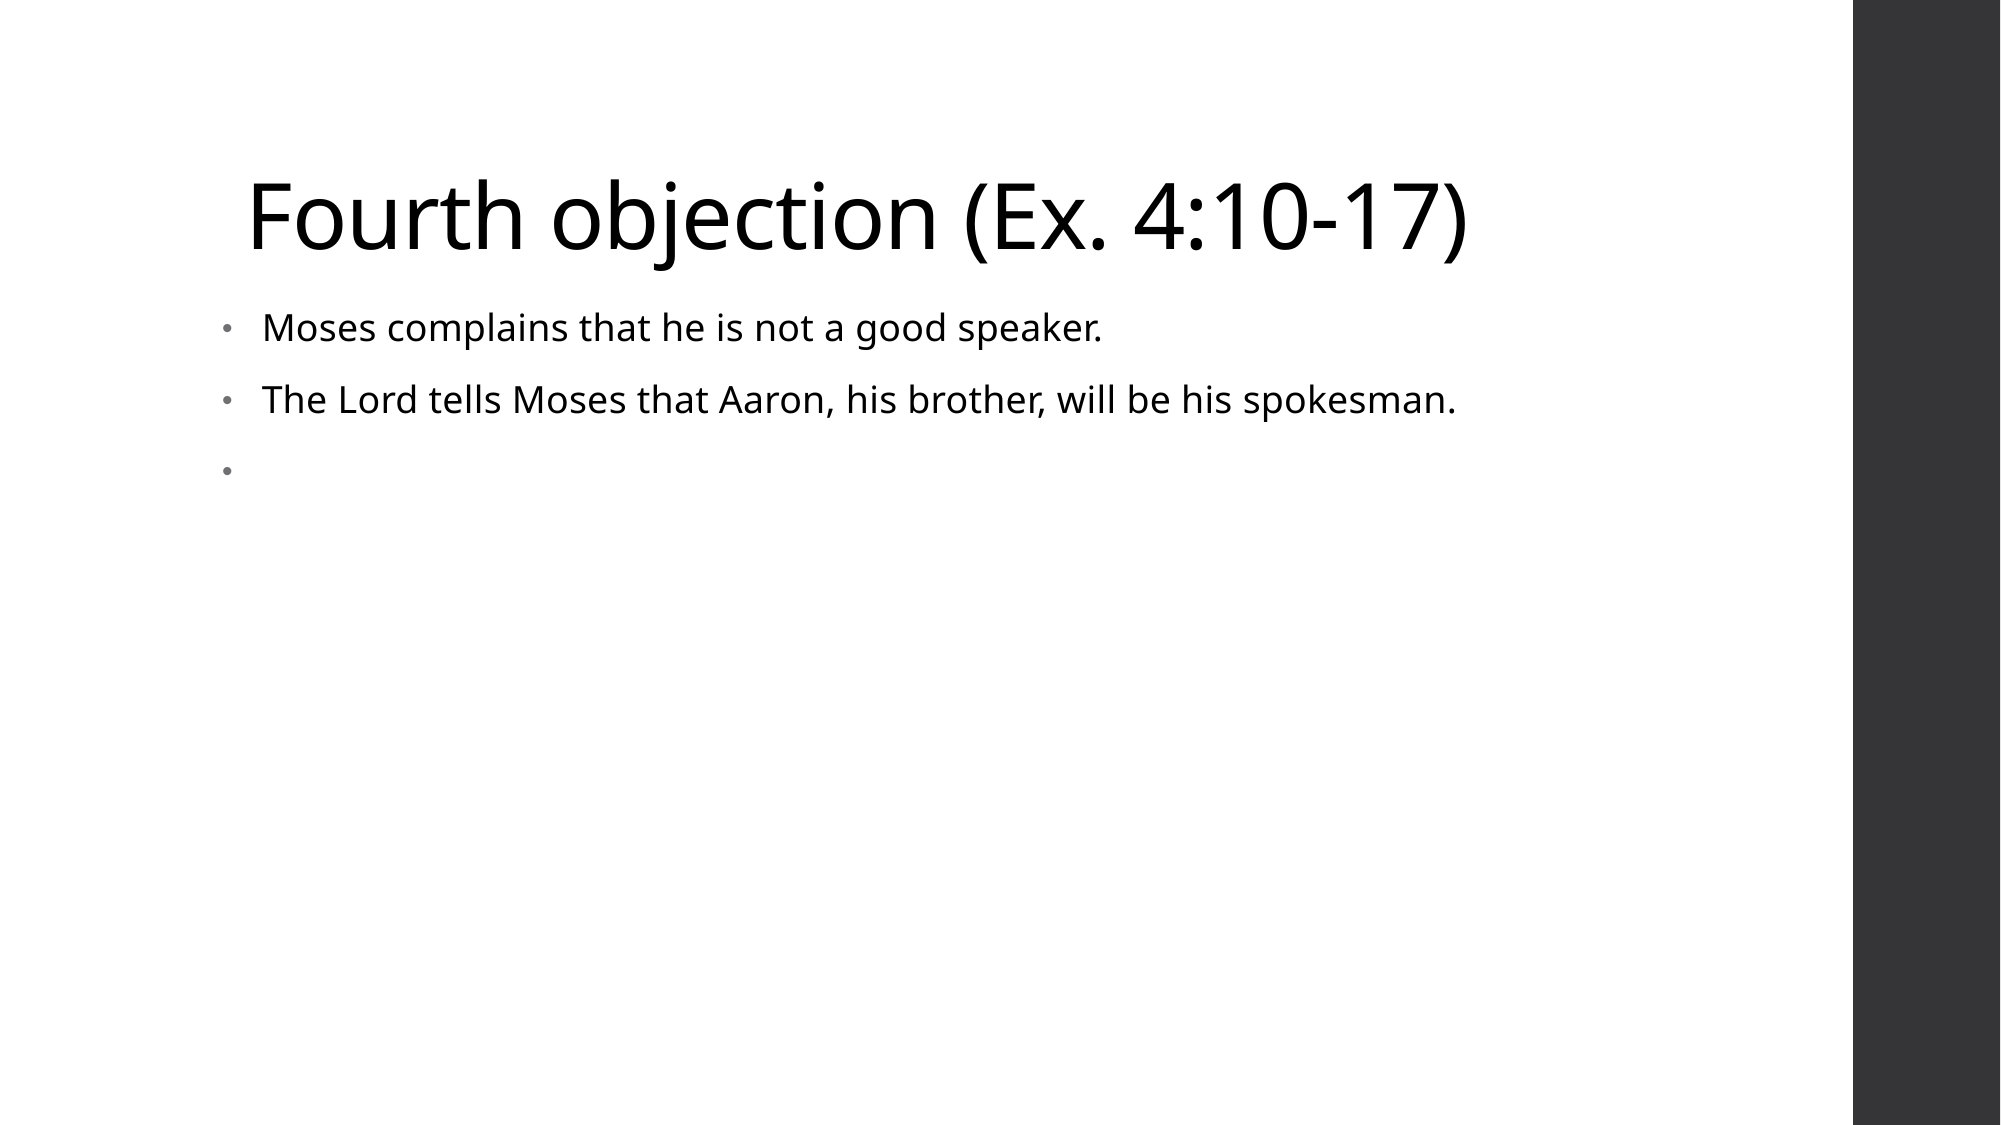

# Fourth objection (Ex. 4:10-17)
 Moses complains that he is not a good speaker.
 The Lord tells Moses that Aaron, his brother, will be his spokesman.